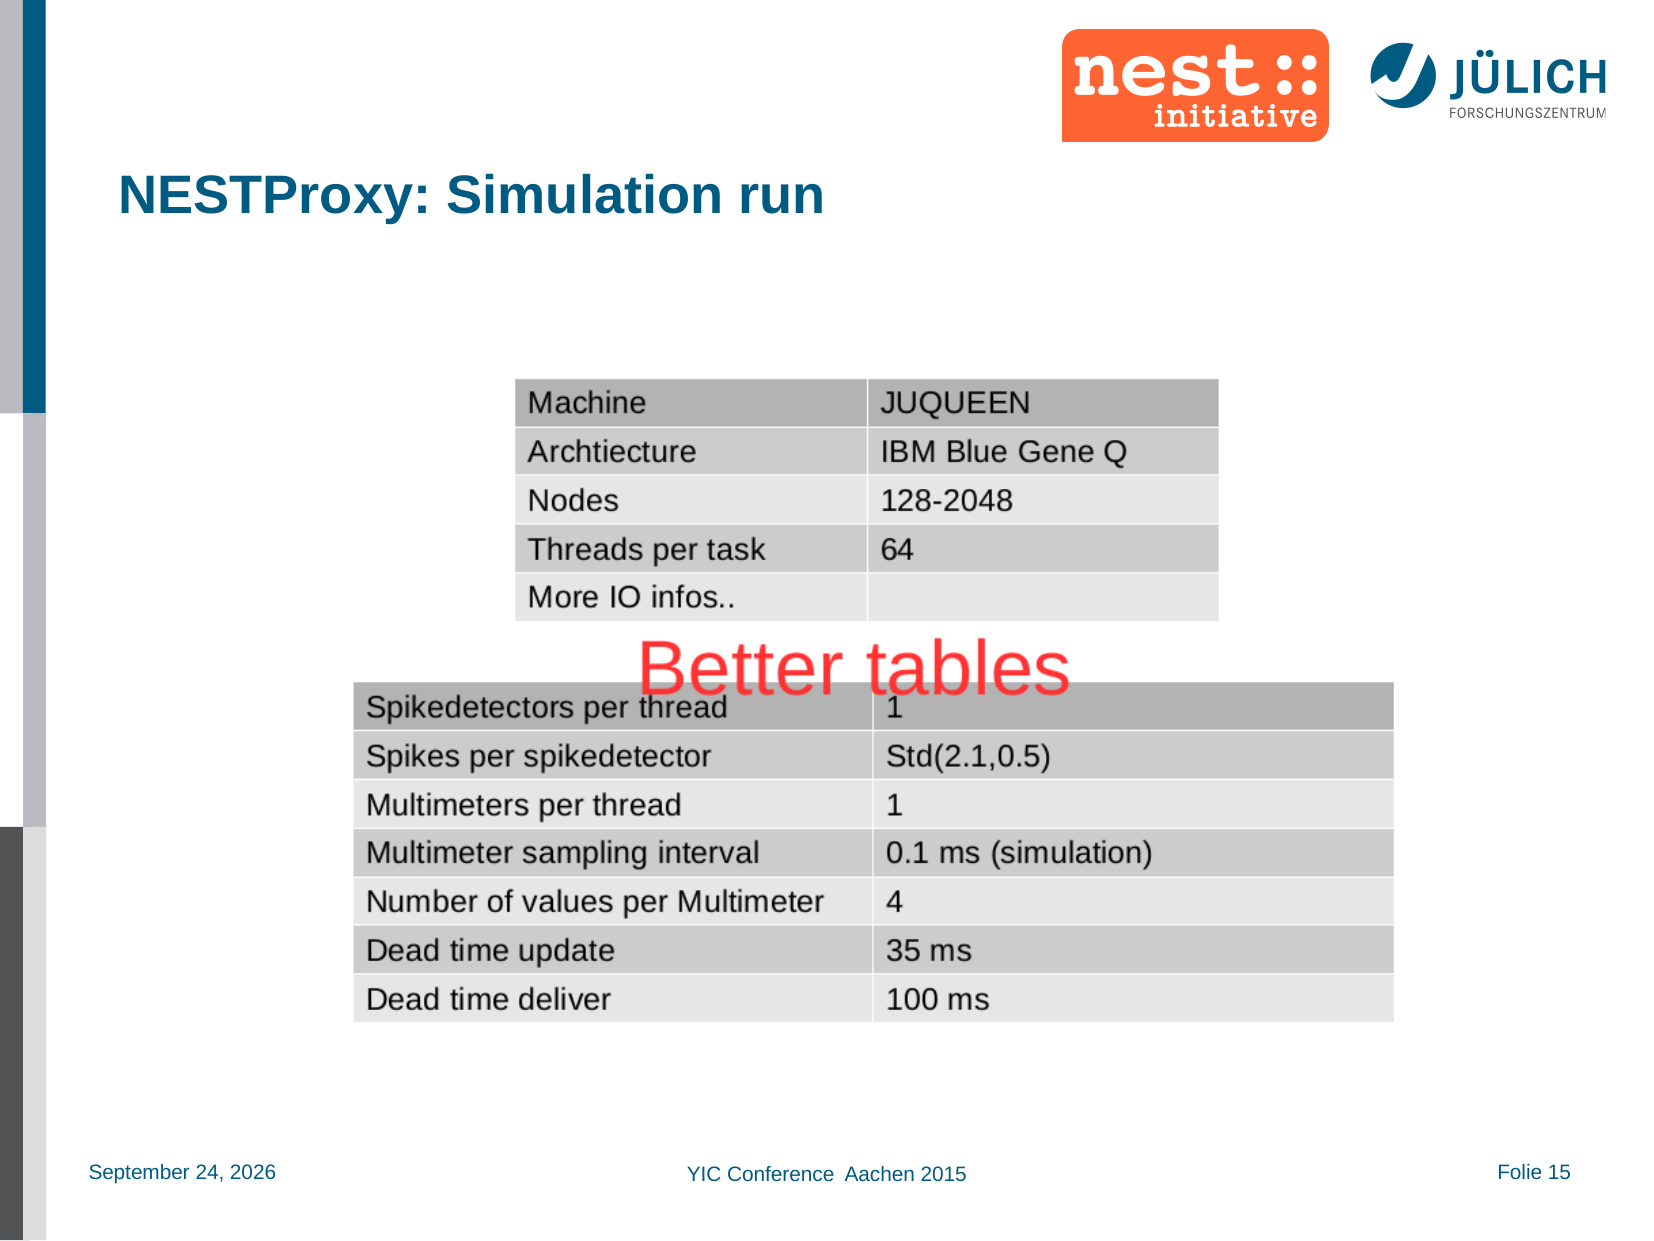

# NESTProxy: Simulation run
15
YIC Conference Aachen 2015